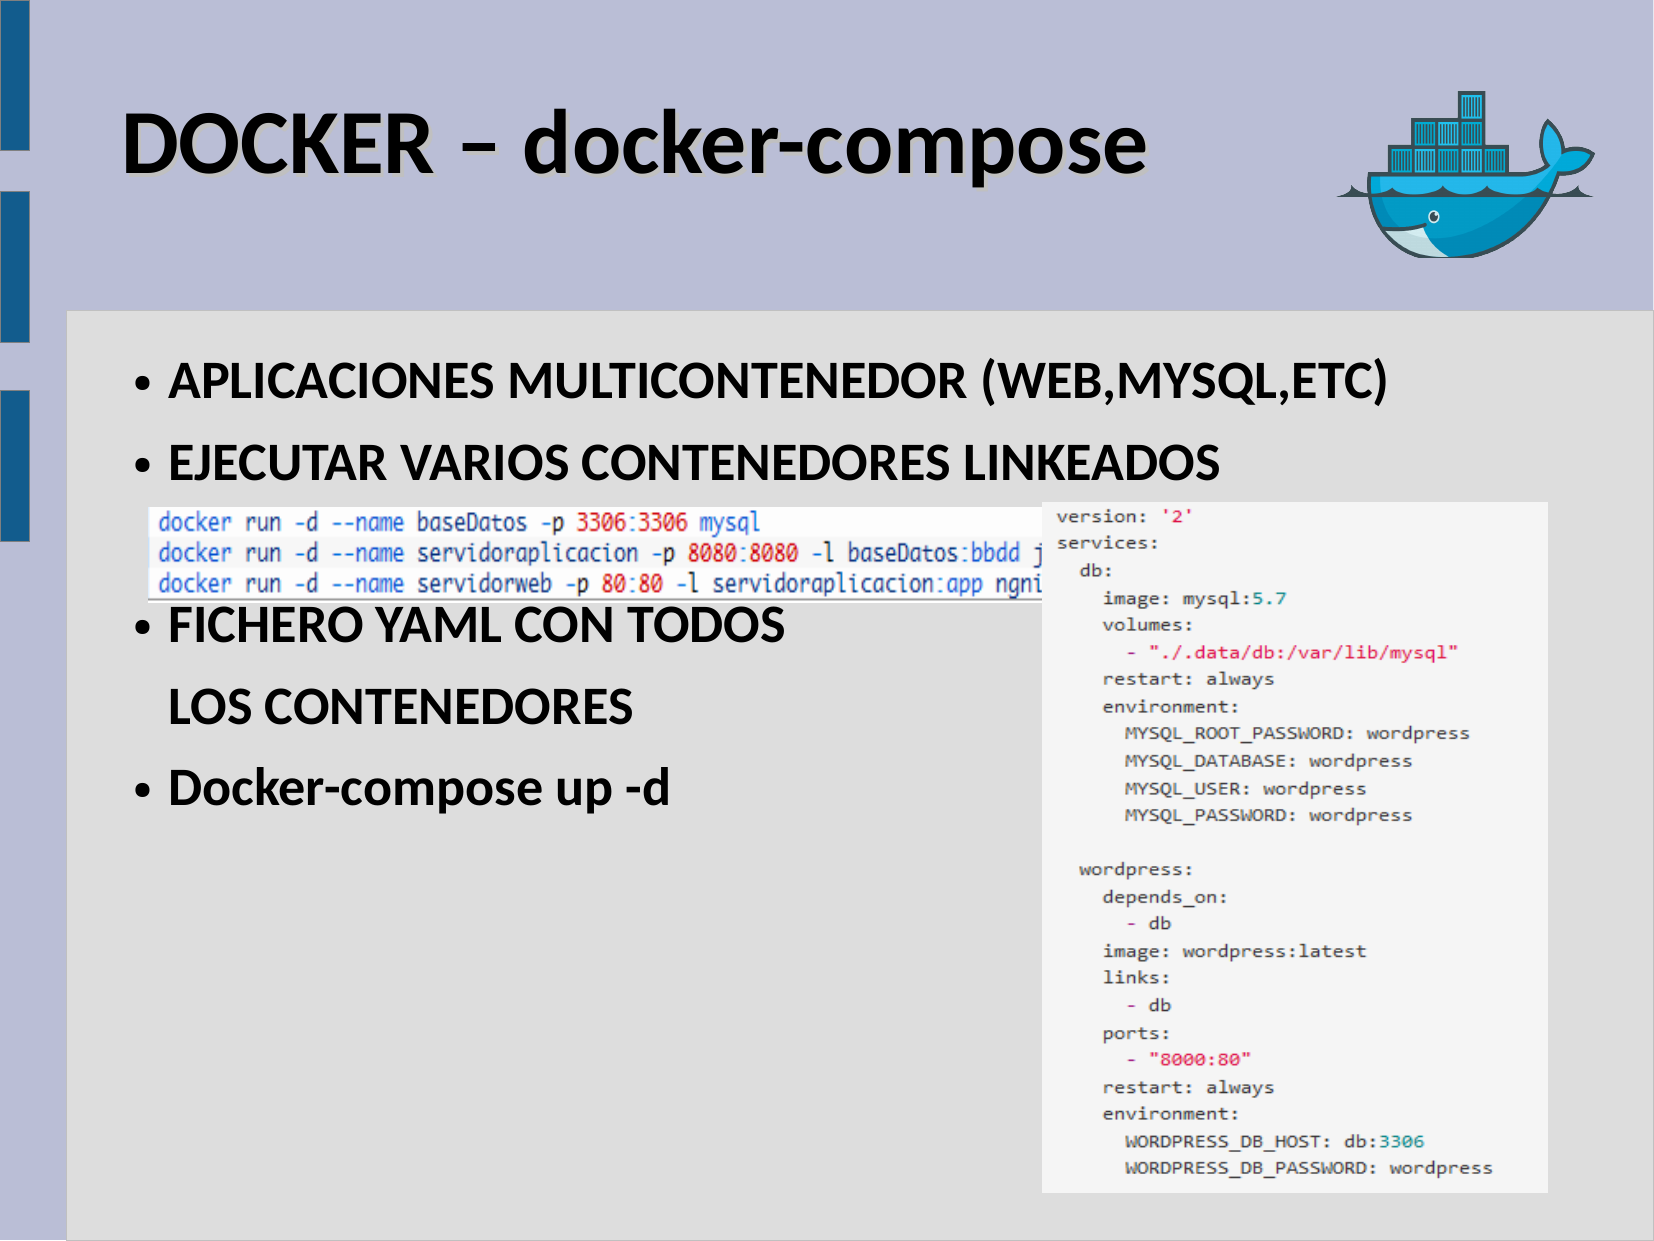

DOCKER – docker-compose
APLICACIONES MULTICONTENEDOR (WEB,MYSQL,ETC)
EJECUTAR VARIOS CONTENEDORES LINKEADOS
FICHERO YAML CON TODOS
LOS CONTENEDORES
Docker-compose up -d